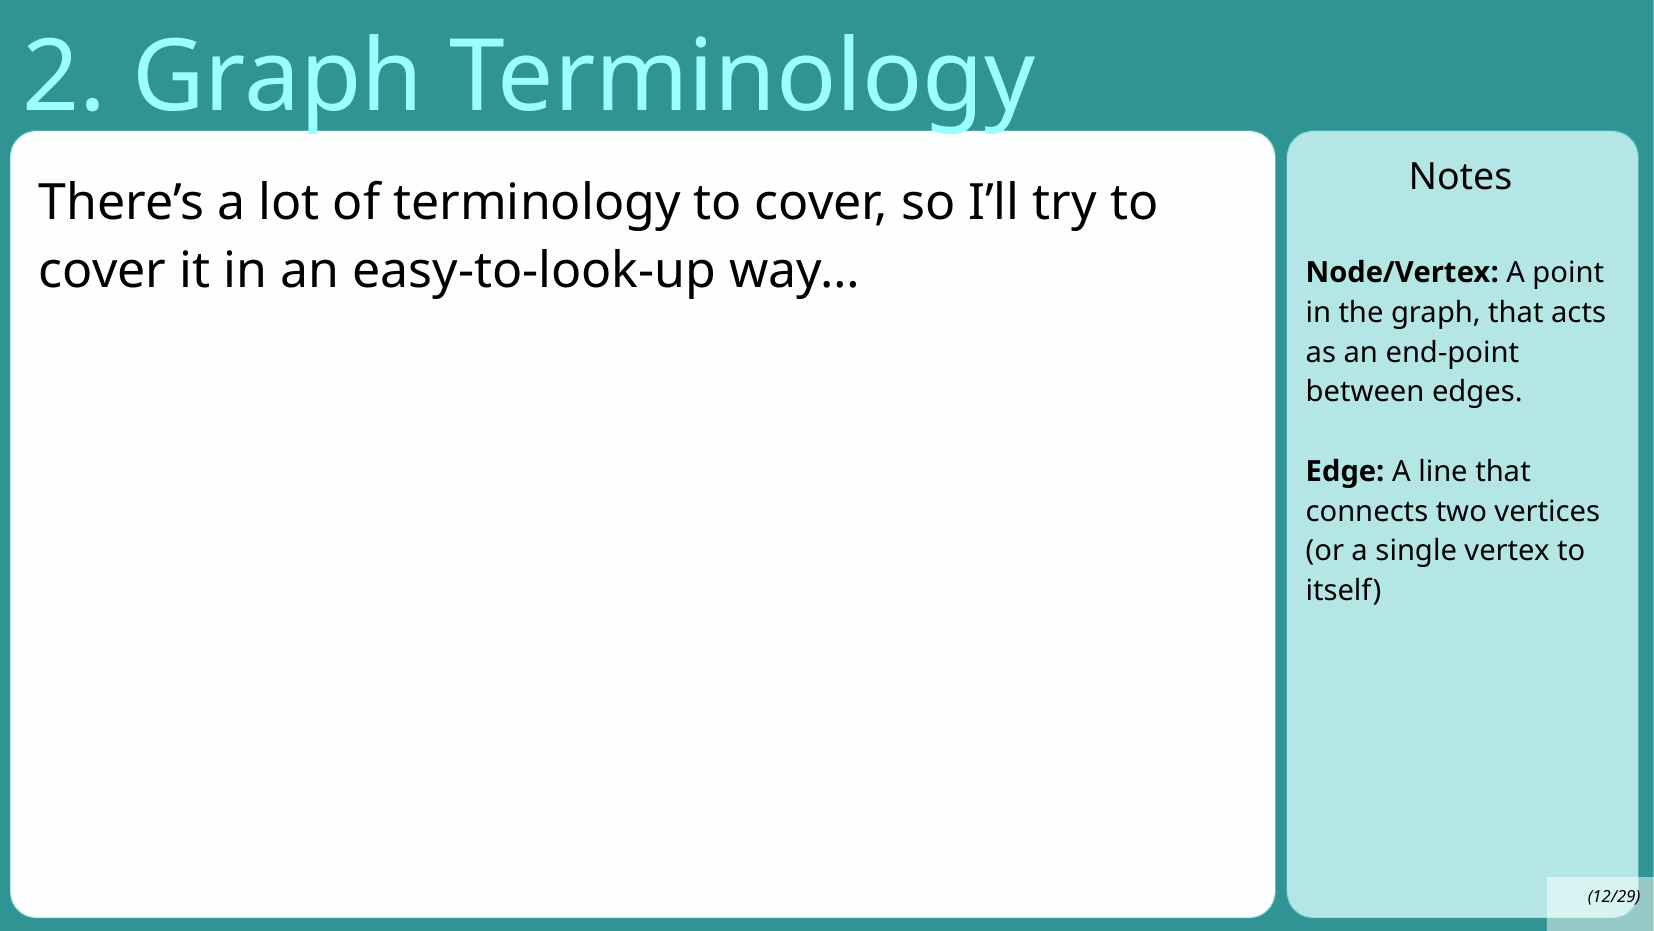

# 2. Graph Terminology
Notes
Node/Vertex: A point in the graph, that acts as an end-point between edges.
Edge: A line that connects two vertices (or a single vertex to itself)
There’s a lot of terminology to cover, so I’ll try to cover it in an easy-to-look-up way…